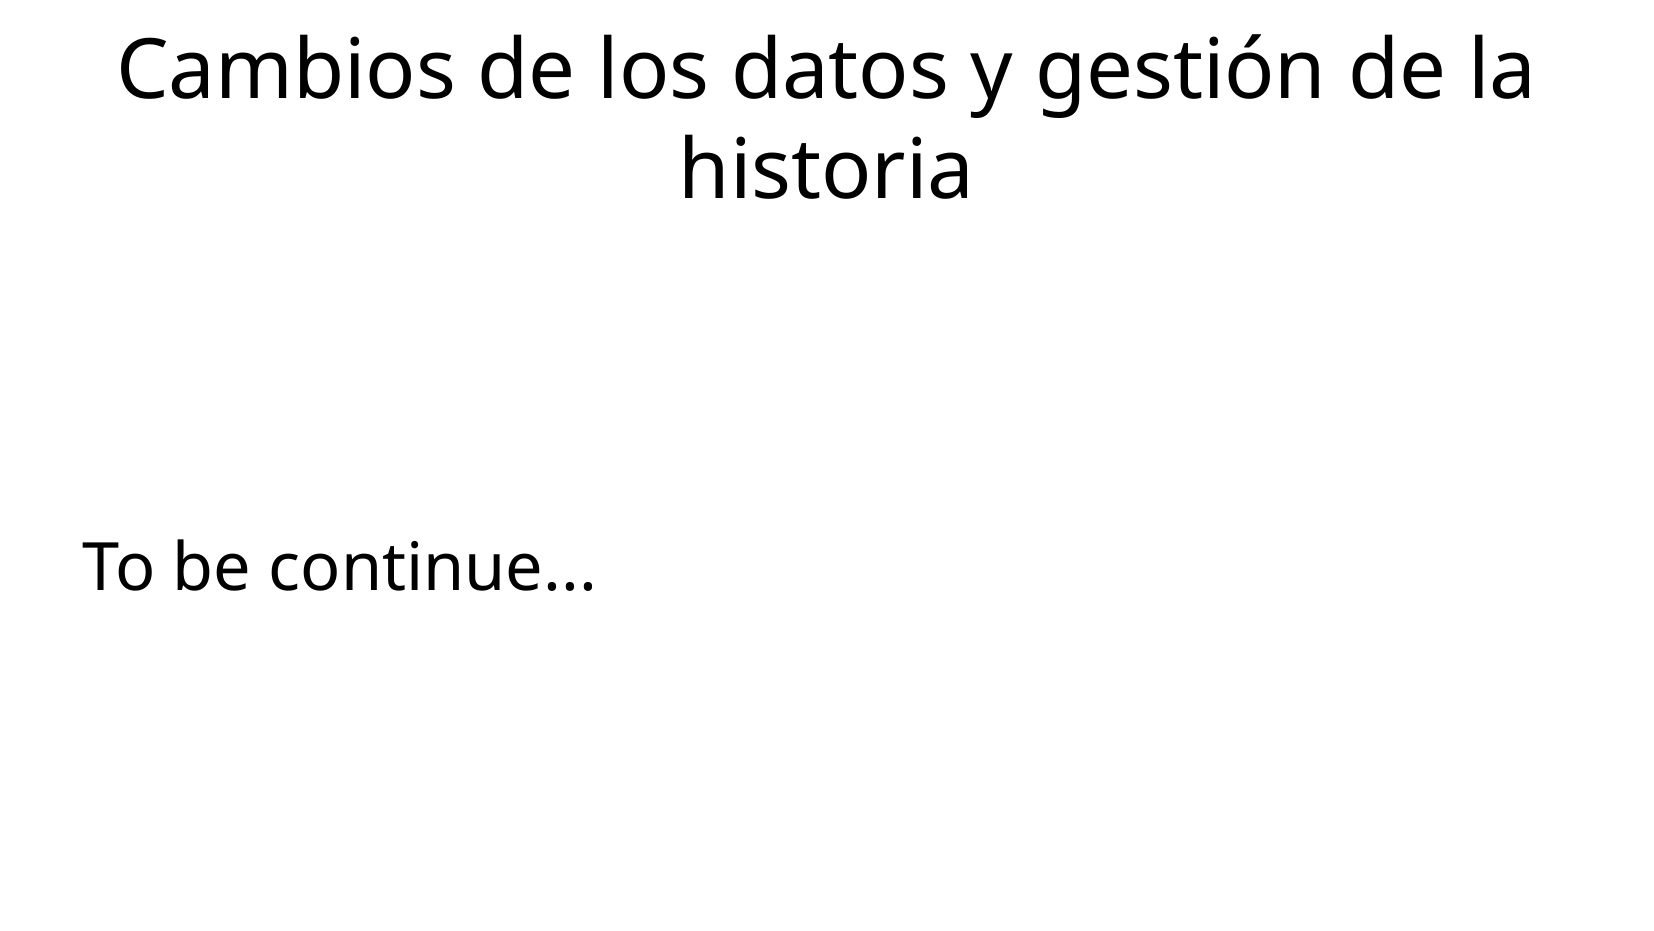

# Cambios de los datos y gestión de la historia
To be continue...